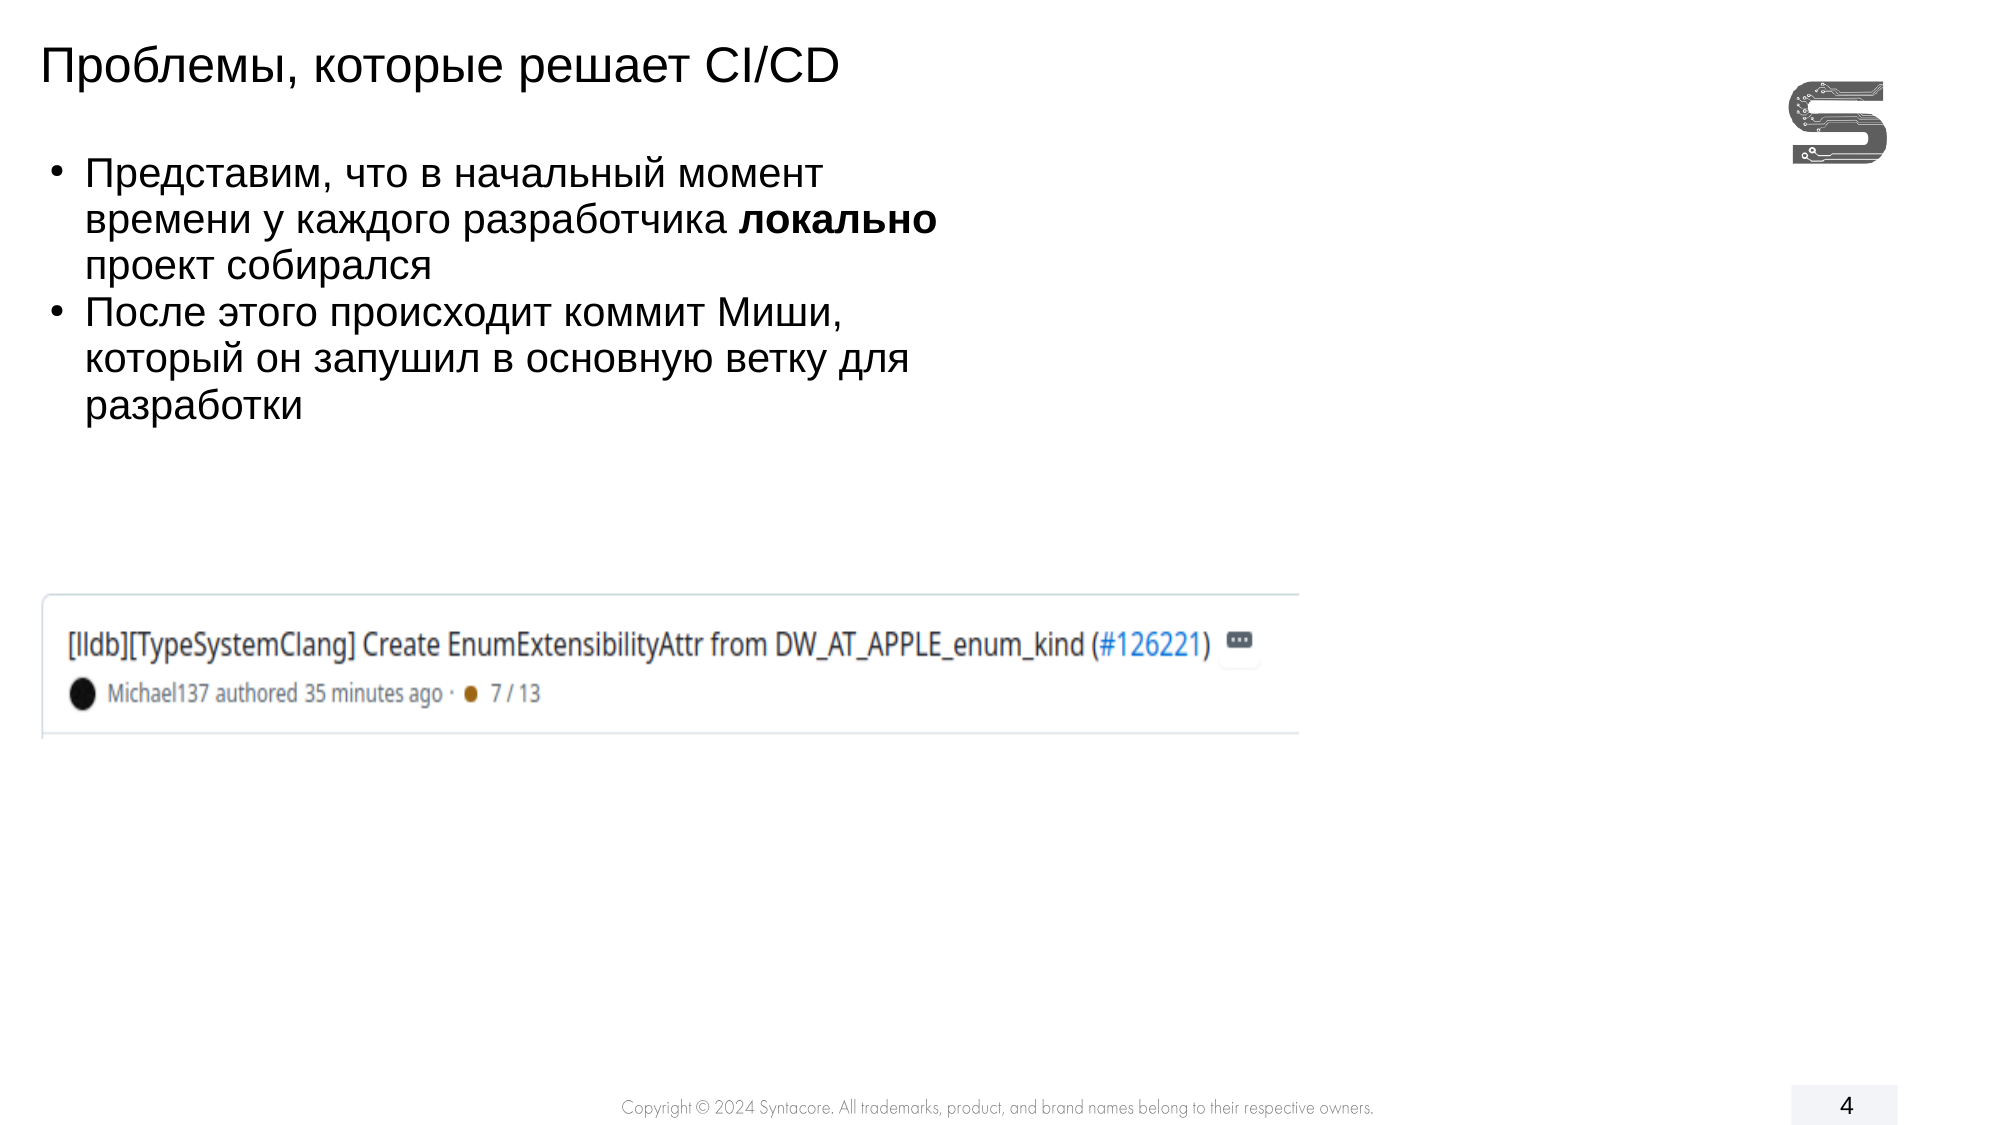

Проблемы, которые решает CI/CD
Представим, что в начальный момент времени у каждого разработчика локально проект собирался
После этого происходит коммит Миши, который он запушил в основную ветку для разработки